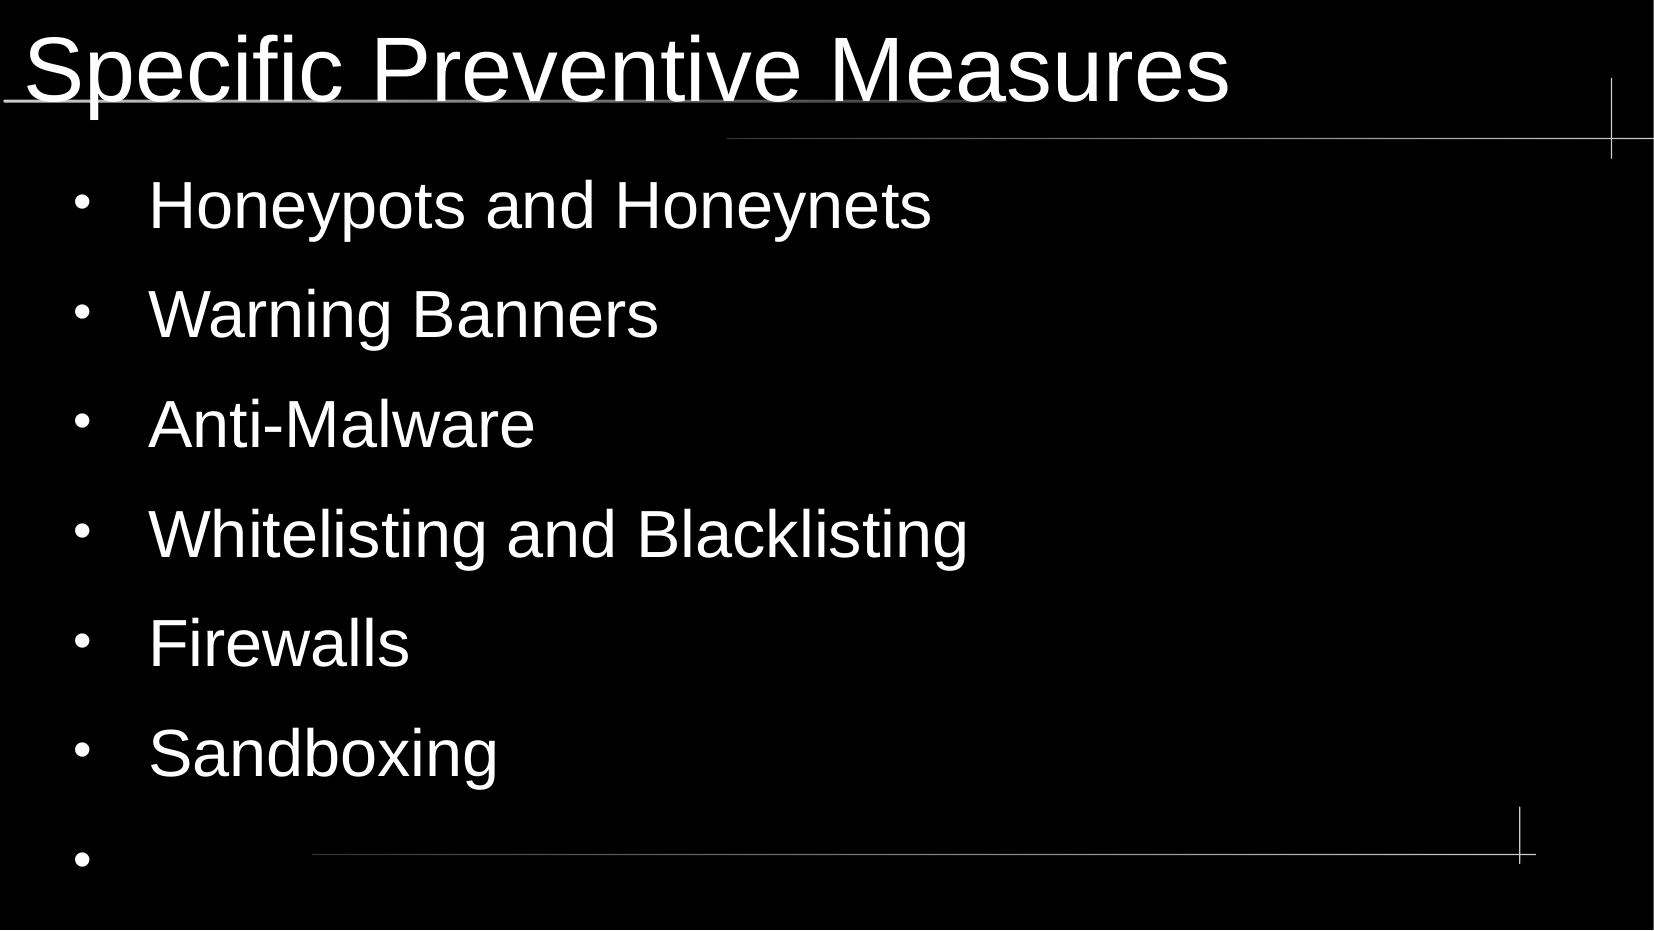

# Specific Preventive Measures
Honeypots and Honeynets
Warning Banners
Anti-Malware
Whitelisting and Blacklisting
Firewalls
Sandboxing